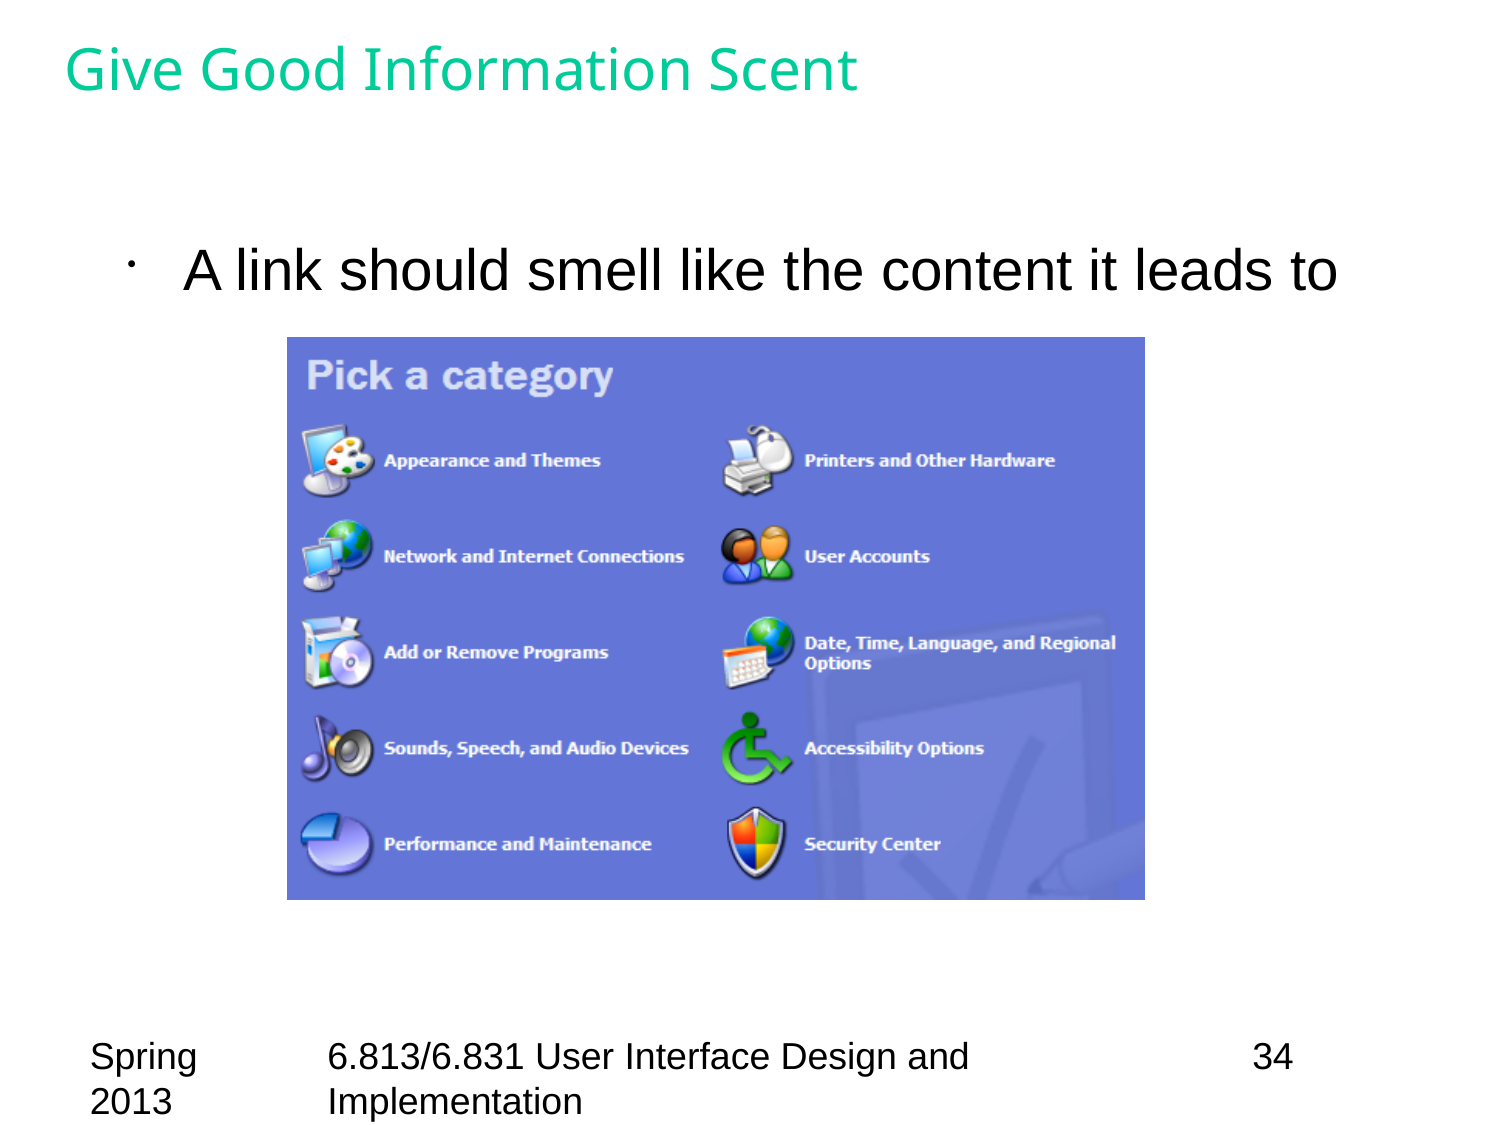

# Give Good Information Scent
A link should smell like the content it leads to
Spring 2013
6.813/6.831 User Interface Design and Implementation